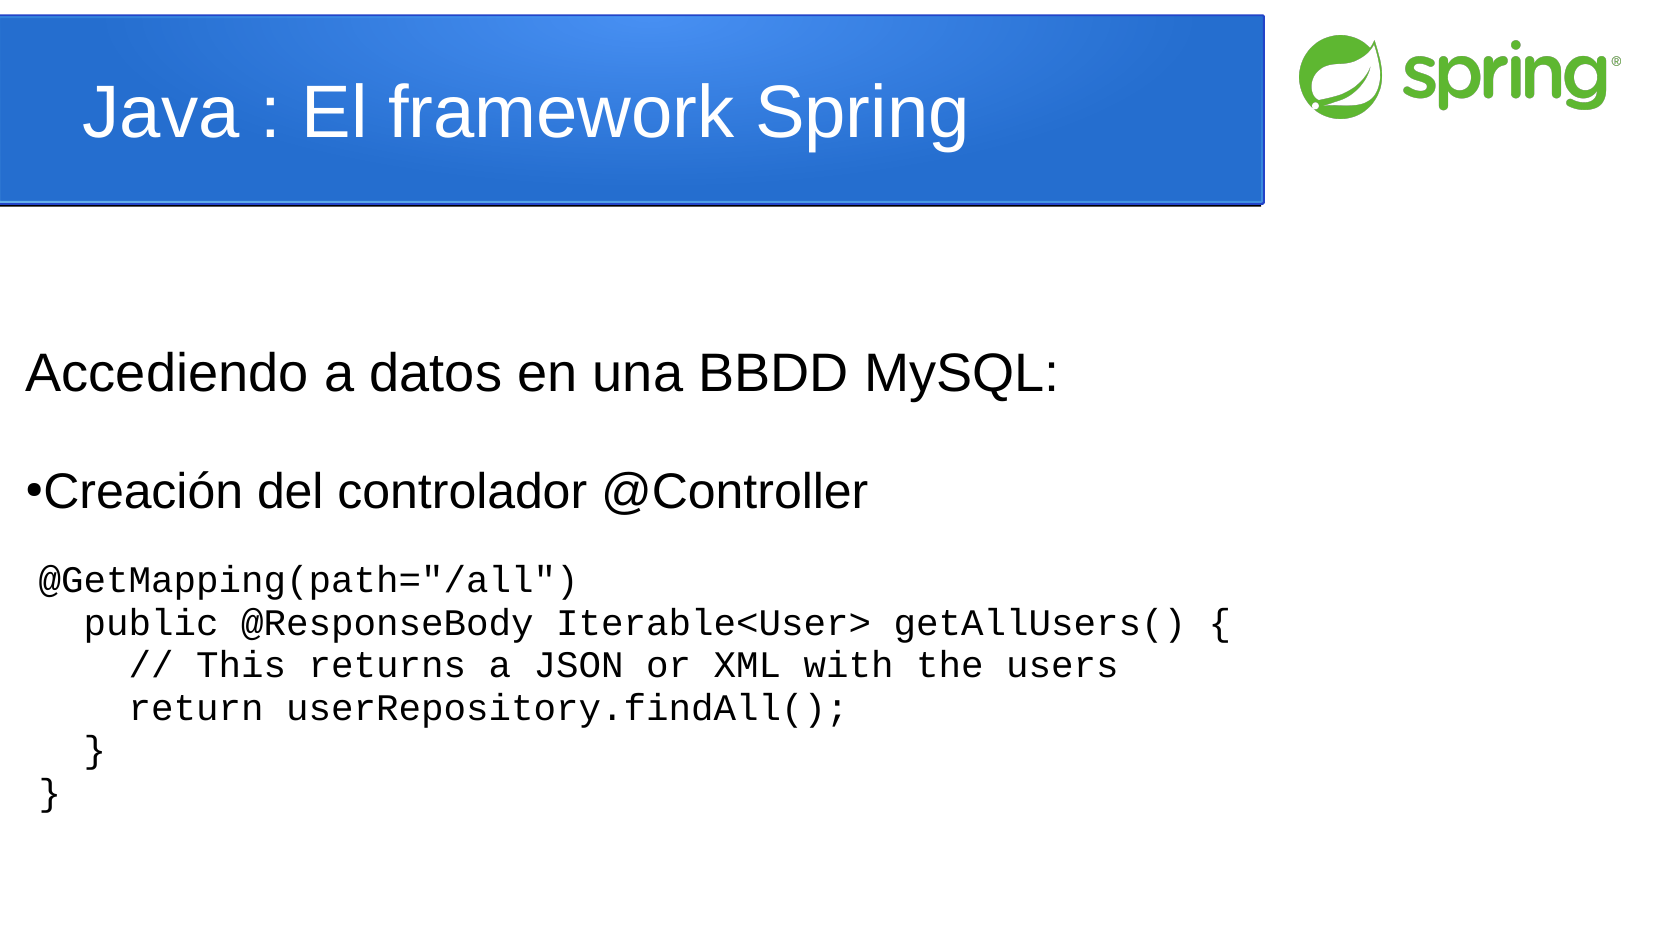

# Java : El framework Spring
Accediendo a datos en una BBDD MySQL:
Creación del controlador @Controller
@GetMapping(path="/all")
 public @ResponseBody Iterable<User> getAllUsers() {
 // This returns a JSON or XML with the users
 return userRepository.findAll();
 }
}